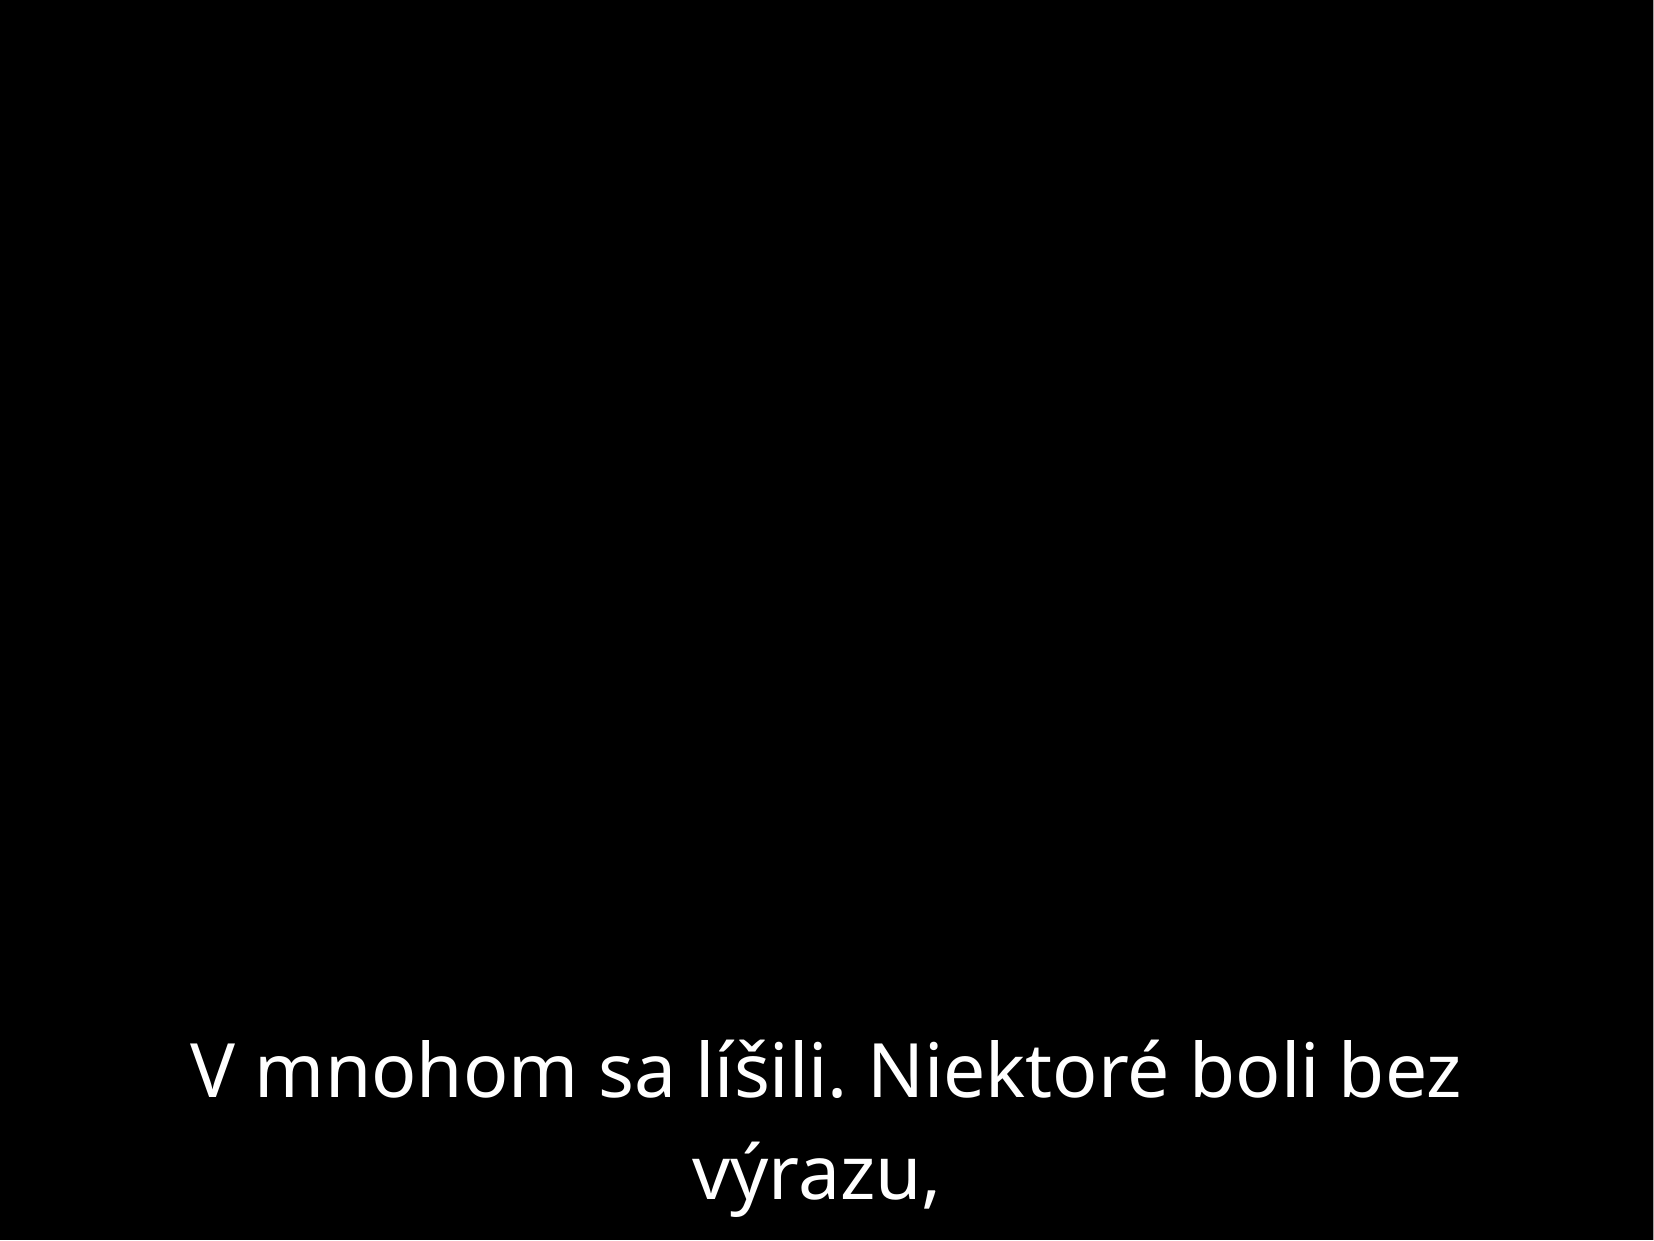

# V mnohom sa líšili. Niektoré boli bez výrazu,